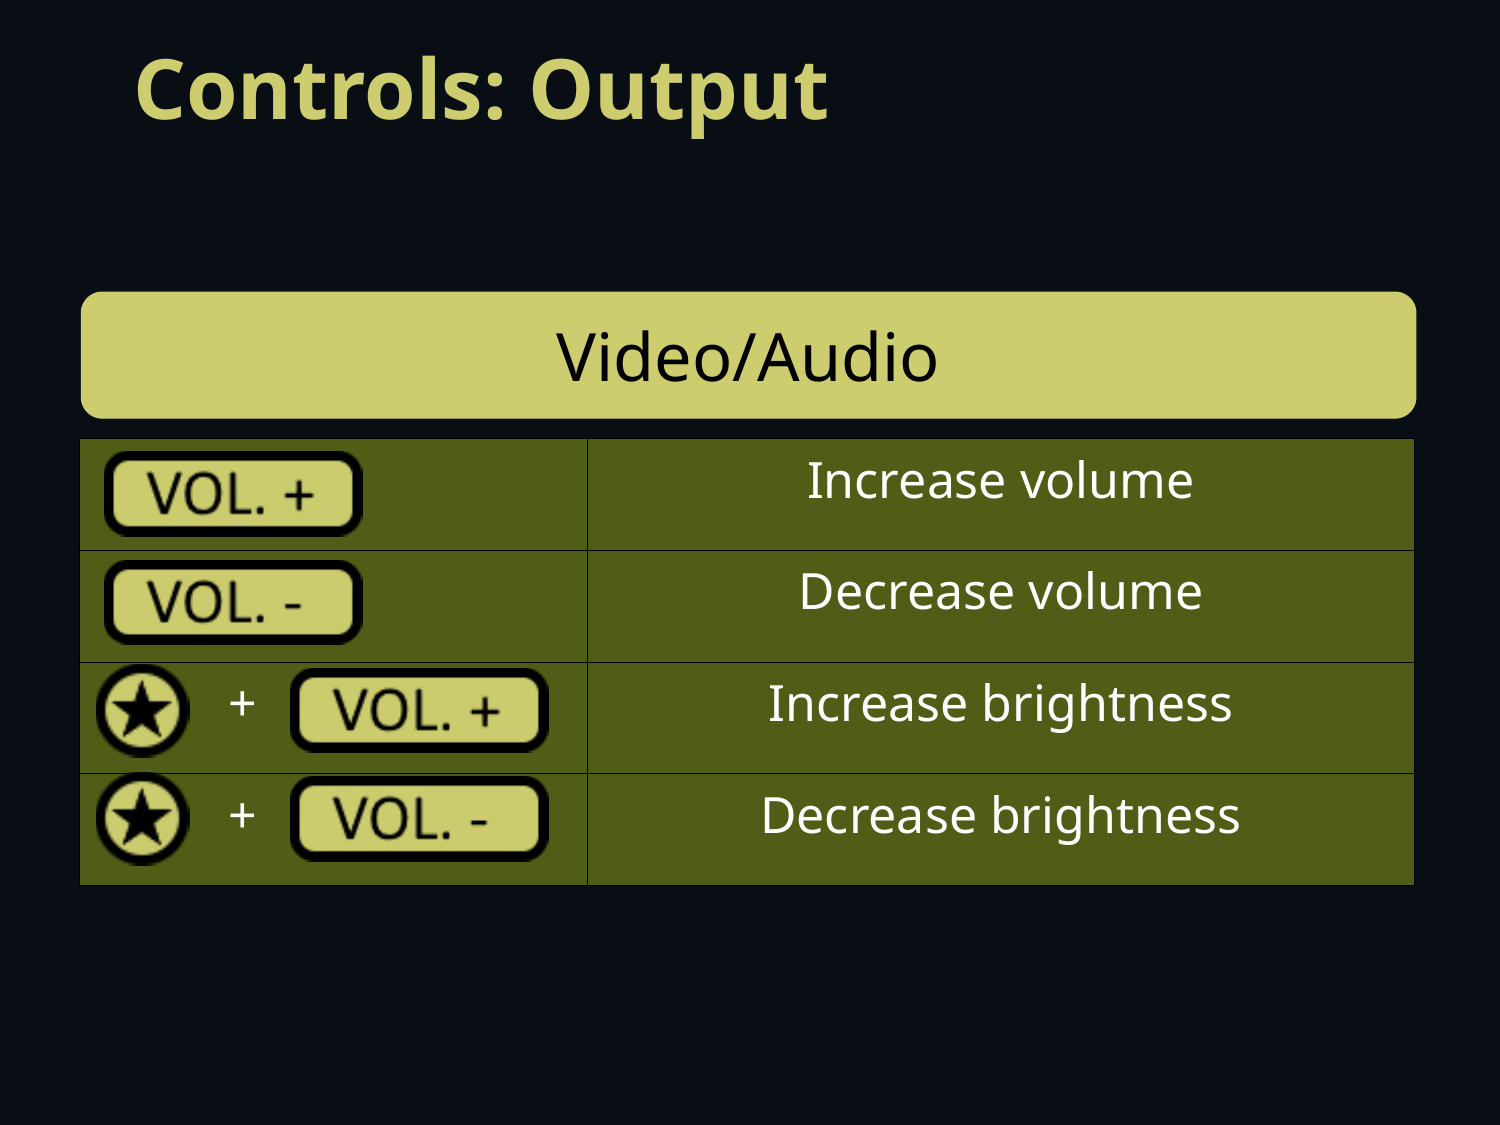

Controls: Output
Video/Audio
| | Increase volume |
| --- | --- |
| | Decrease volume |
| + | Increase brightness |
| + | Decrease brightness |